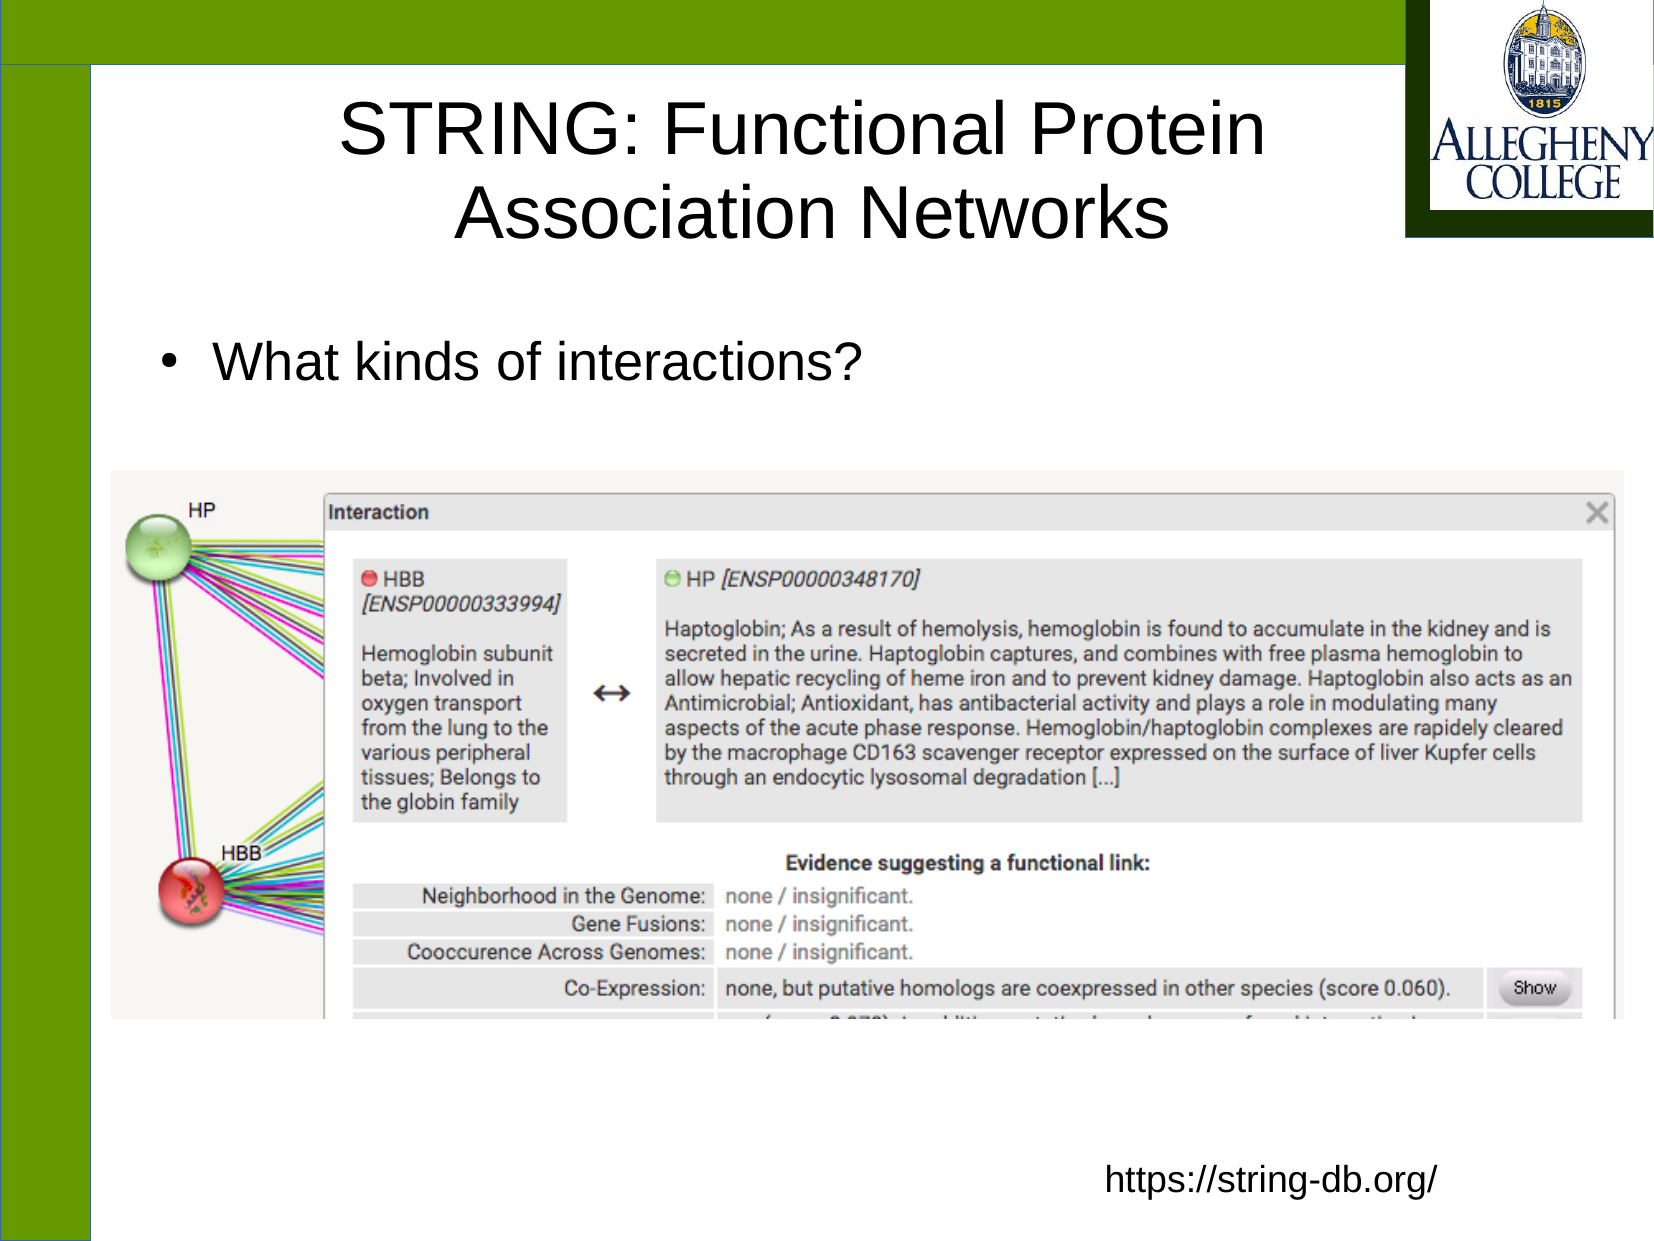

# STRING: Functional Protein Association Networks
What kinds of interactions?
https://string-db.org/